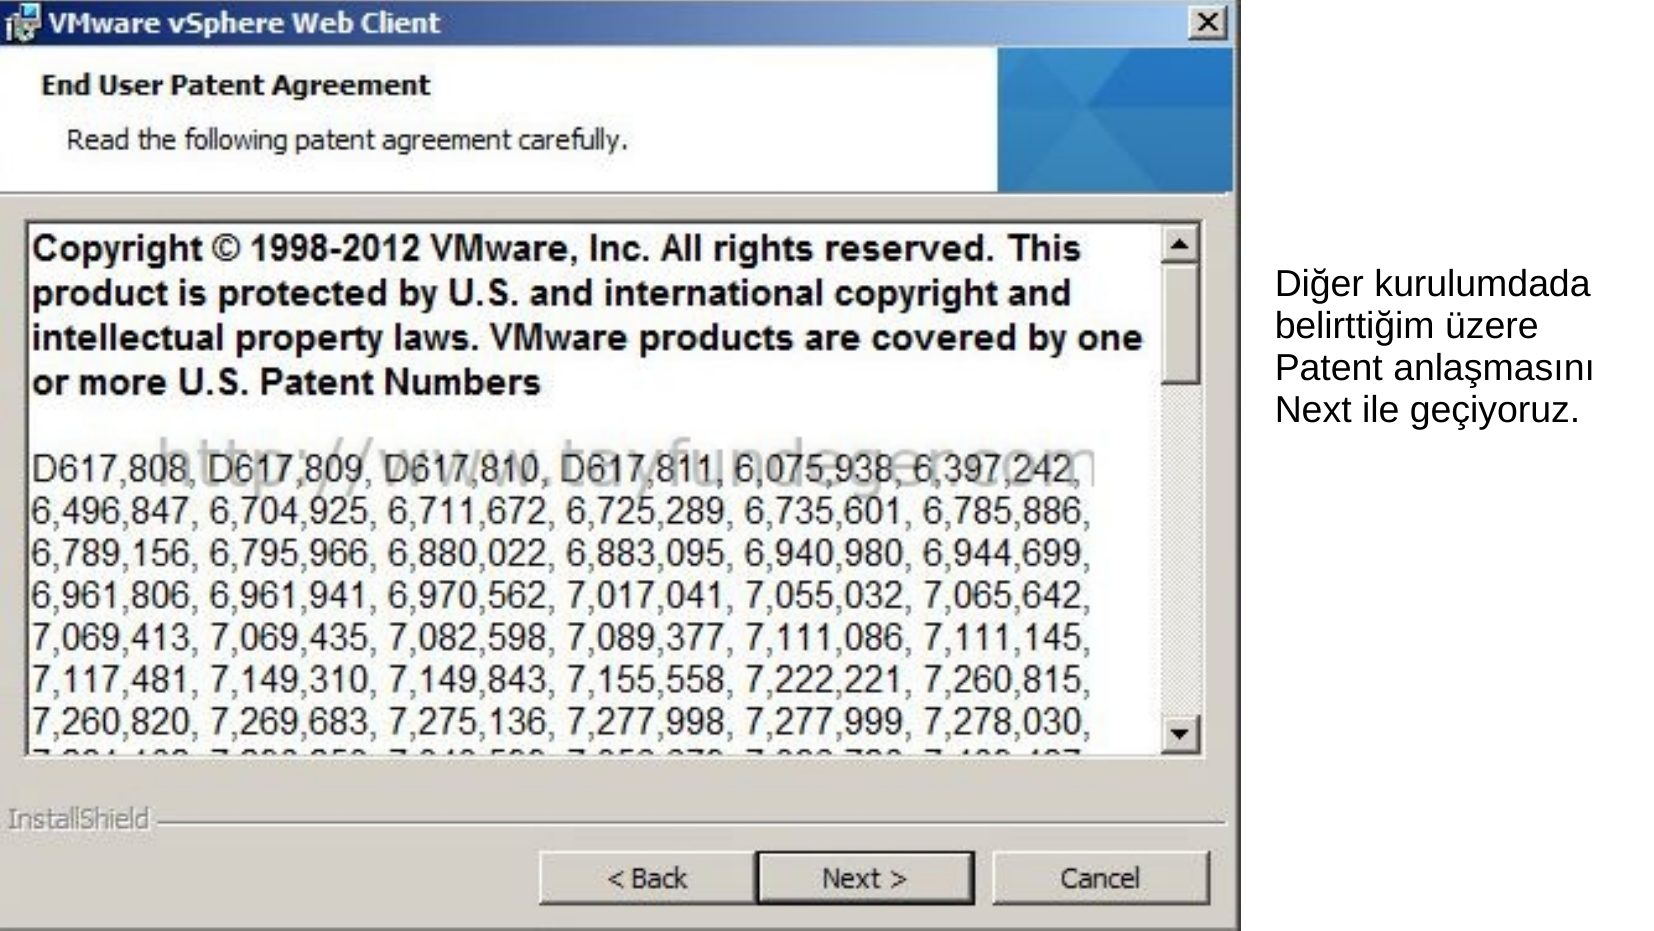

Diğer kurulumdada belirttiğim üzere Patent anlaşmasını Next ile geçiyoruz.